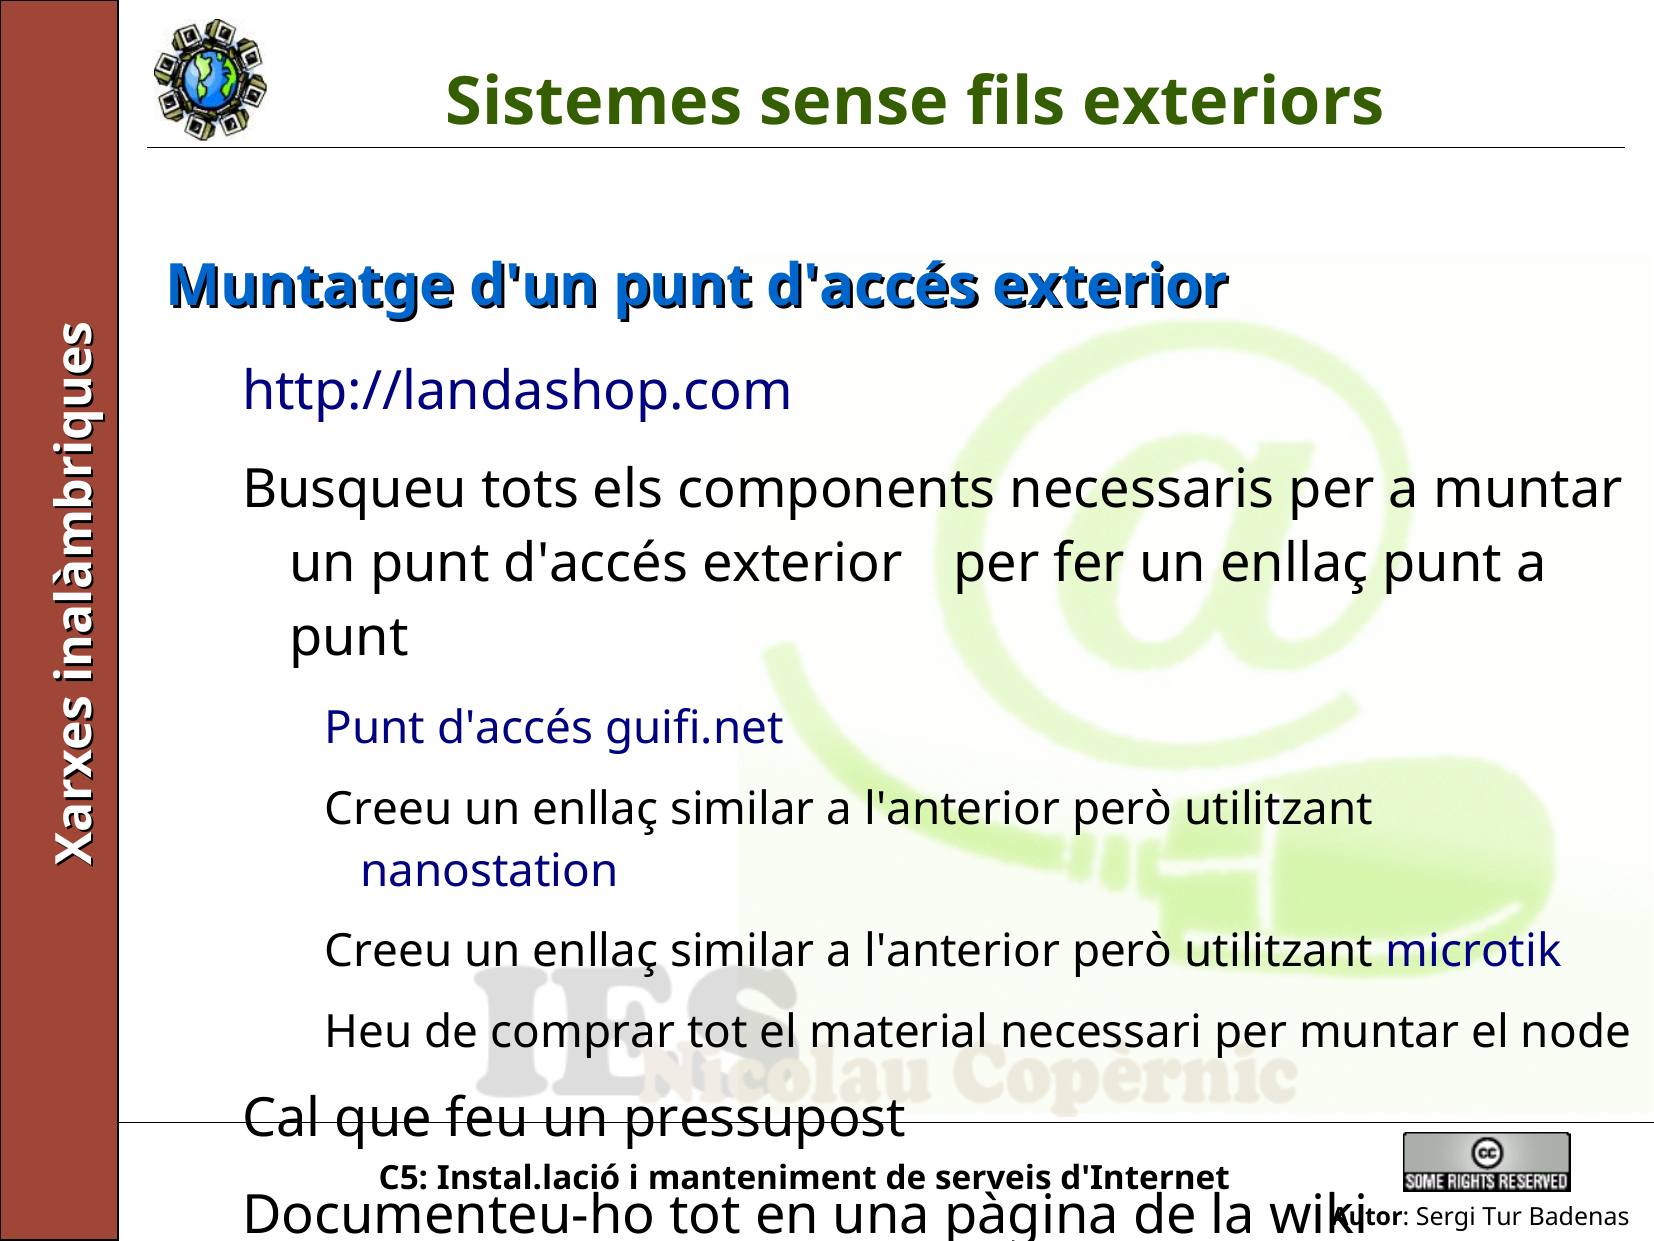

# Sistemes sense fils exteriors
Muntatge d'un punt d'accés exterior
http://landashop.com
Busqueu tots els components necessaris per a muntar un punt d'accés exterior	per fer un enllaç punt a punt
Punt d'accés guifi.net
Creeu un enllaç similar a l'anterior però utilitzant nanostation
Creeu un enllaç similar a l'anterior però utilitzant microtik
Heu de comprar tot el material necessari per muntar el node
Cal que feu un pressupost
Documenteu-ho tot en una pàgina de la wiki